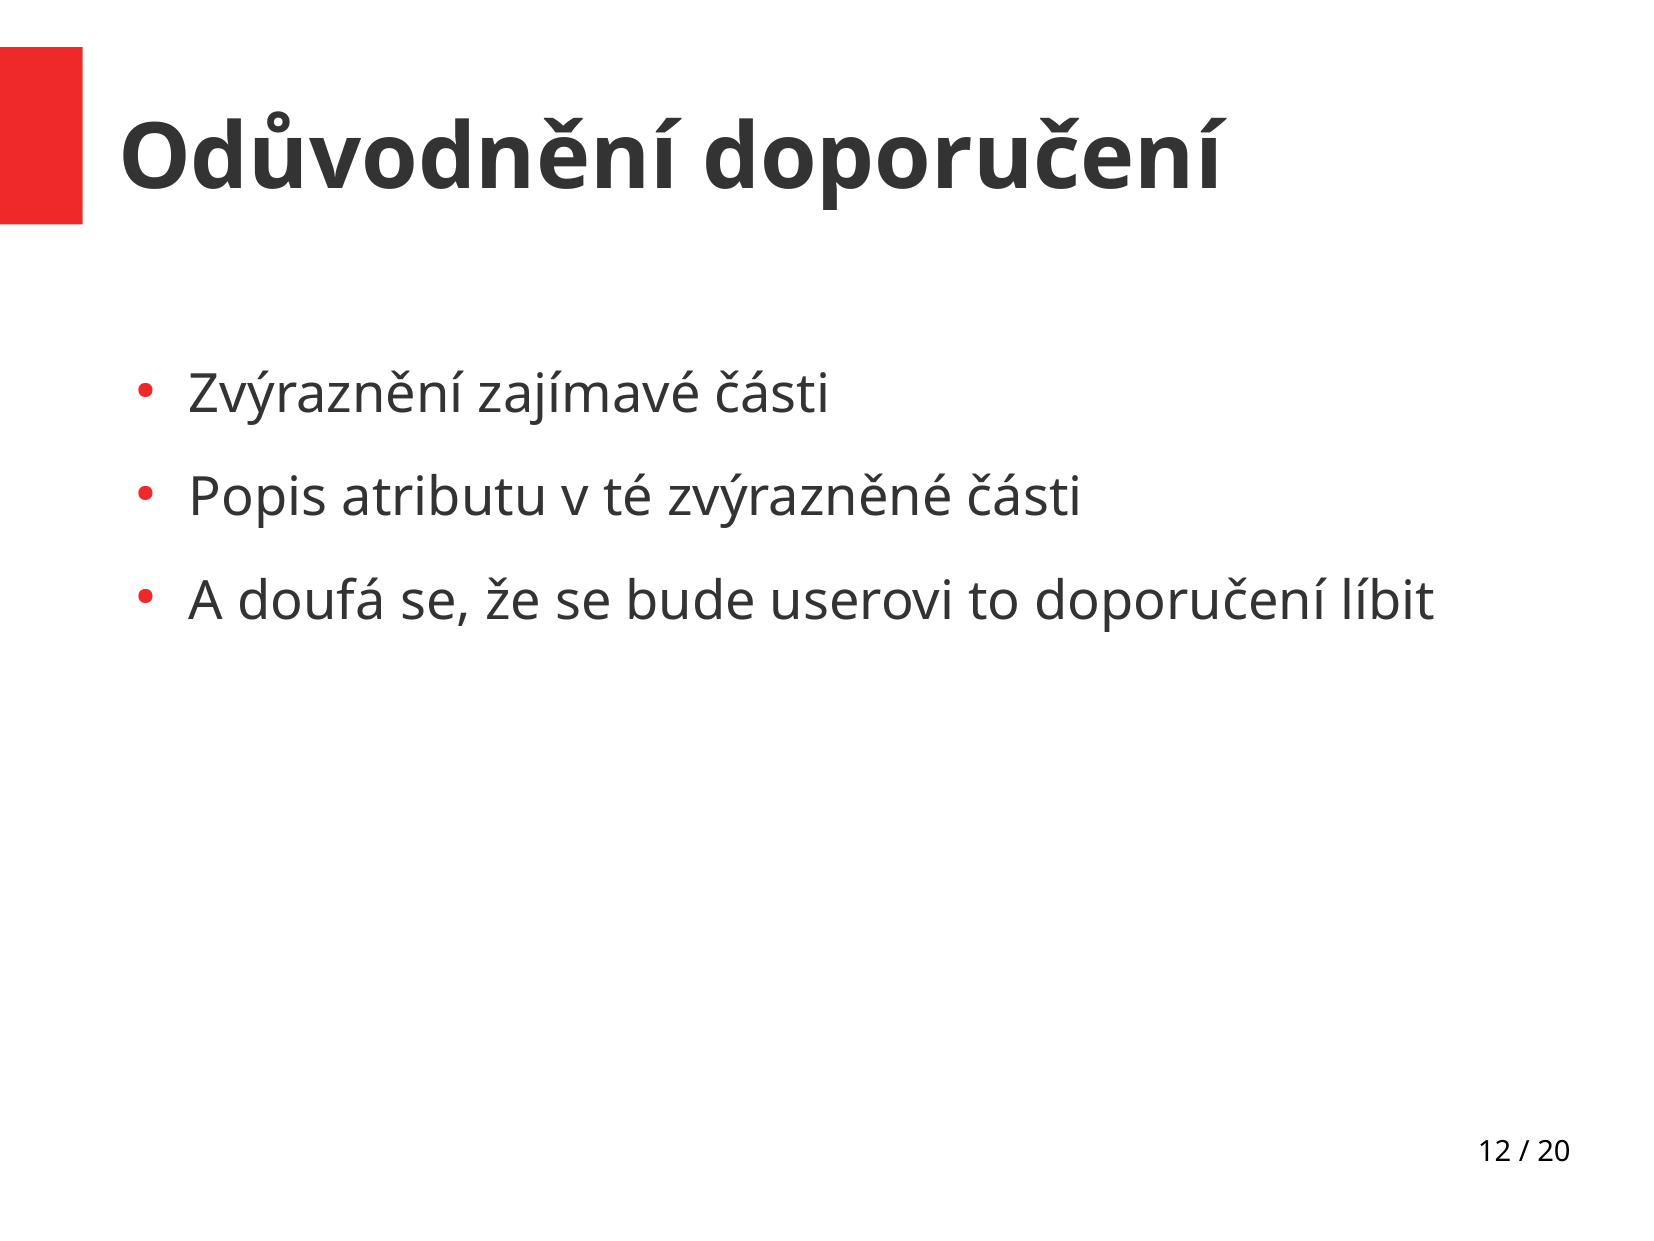

# Odůvodnění doporučení
Zvýraznění zajímavé části
Popis atributu v té zvýrazněné části
A doufá se, že se bude userovi to doporučení líbit
12